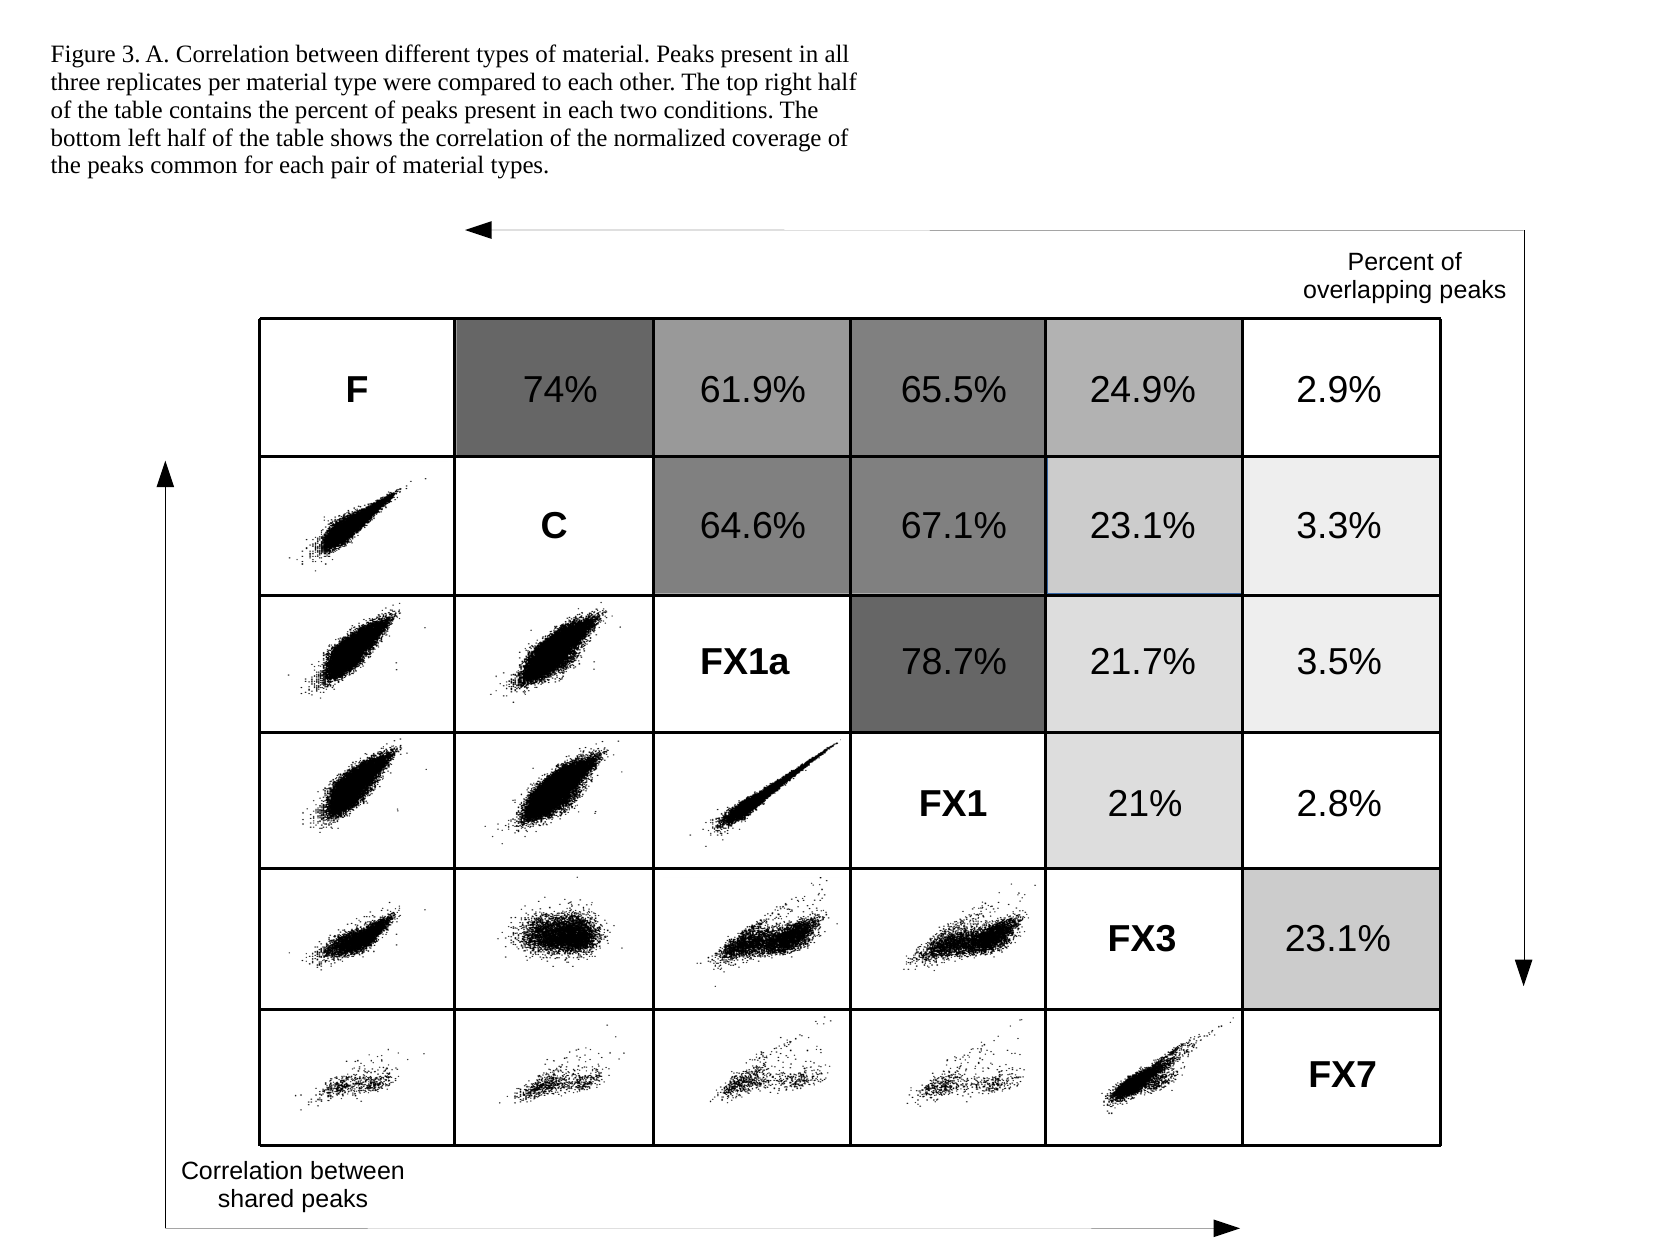

Figure 3. A. Correlation between different types of material. Peaks present in all
three replicates per material type were compared to each other. The top right half
of the table contains the percent of peaks present in each two conditions. The
bottom left half of the table shows the correlation of the normalized coverage of
the peaks common for each pair of material types.
Percent of
overlapping peaks
F
74%
61.9%
65.5%
24.9%
2.9%
C
64.6%
67.1%
23.1%
3.3%
FX1a
78.7%
21.7%
3.5%
FX1
21%
2.8%
FX3
23.1%
FX7
Correlation between
shared peaks